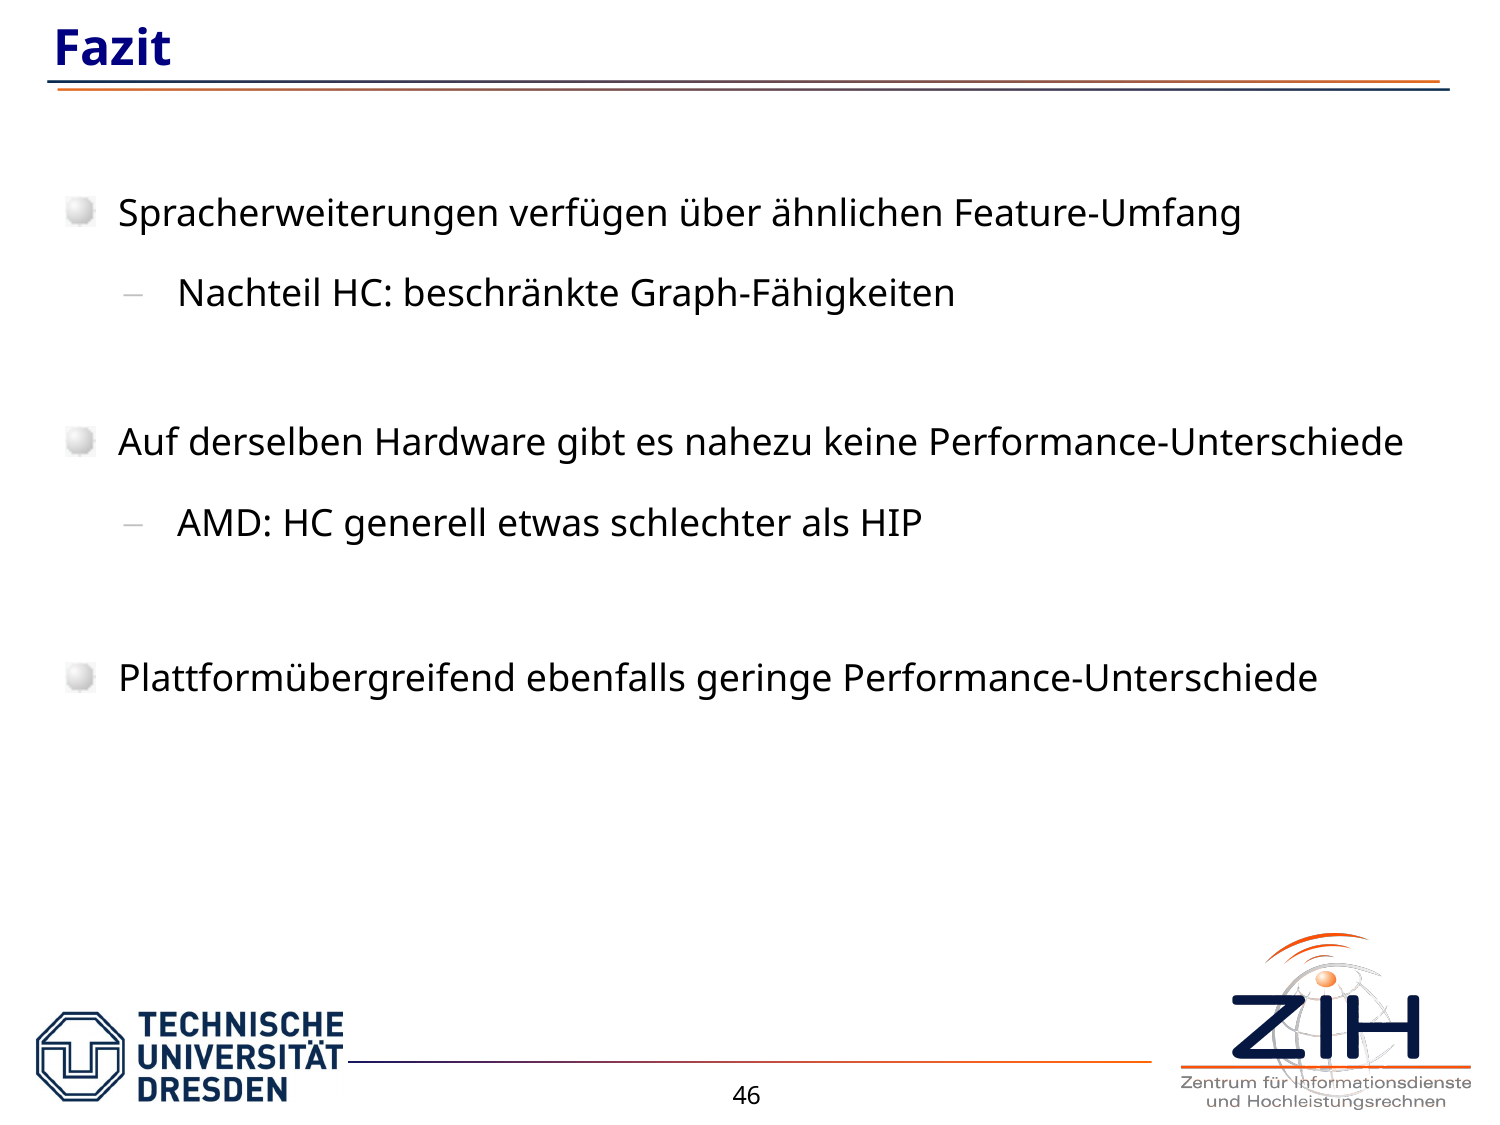

# Fazit
Spracherweiterungen verfügen über ähnlichen Feature-Umfang
Nachteil HC: beschränkte Graph-Fähigkeiten
Auf derselben Hardware gibt es nahezu keine Performance-Unterschiede
AMD: HC generell etwas schlechter als HIP
Plattformübergreifend ebenfalls geringe Performance-Unterschiede
46